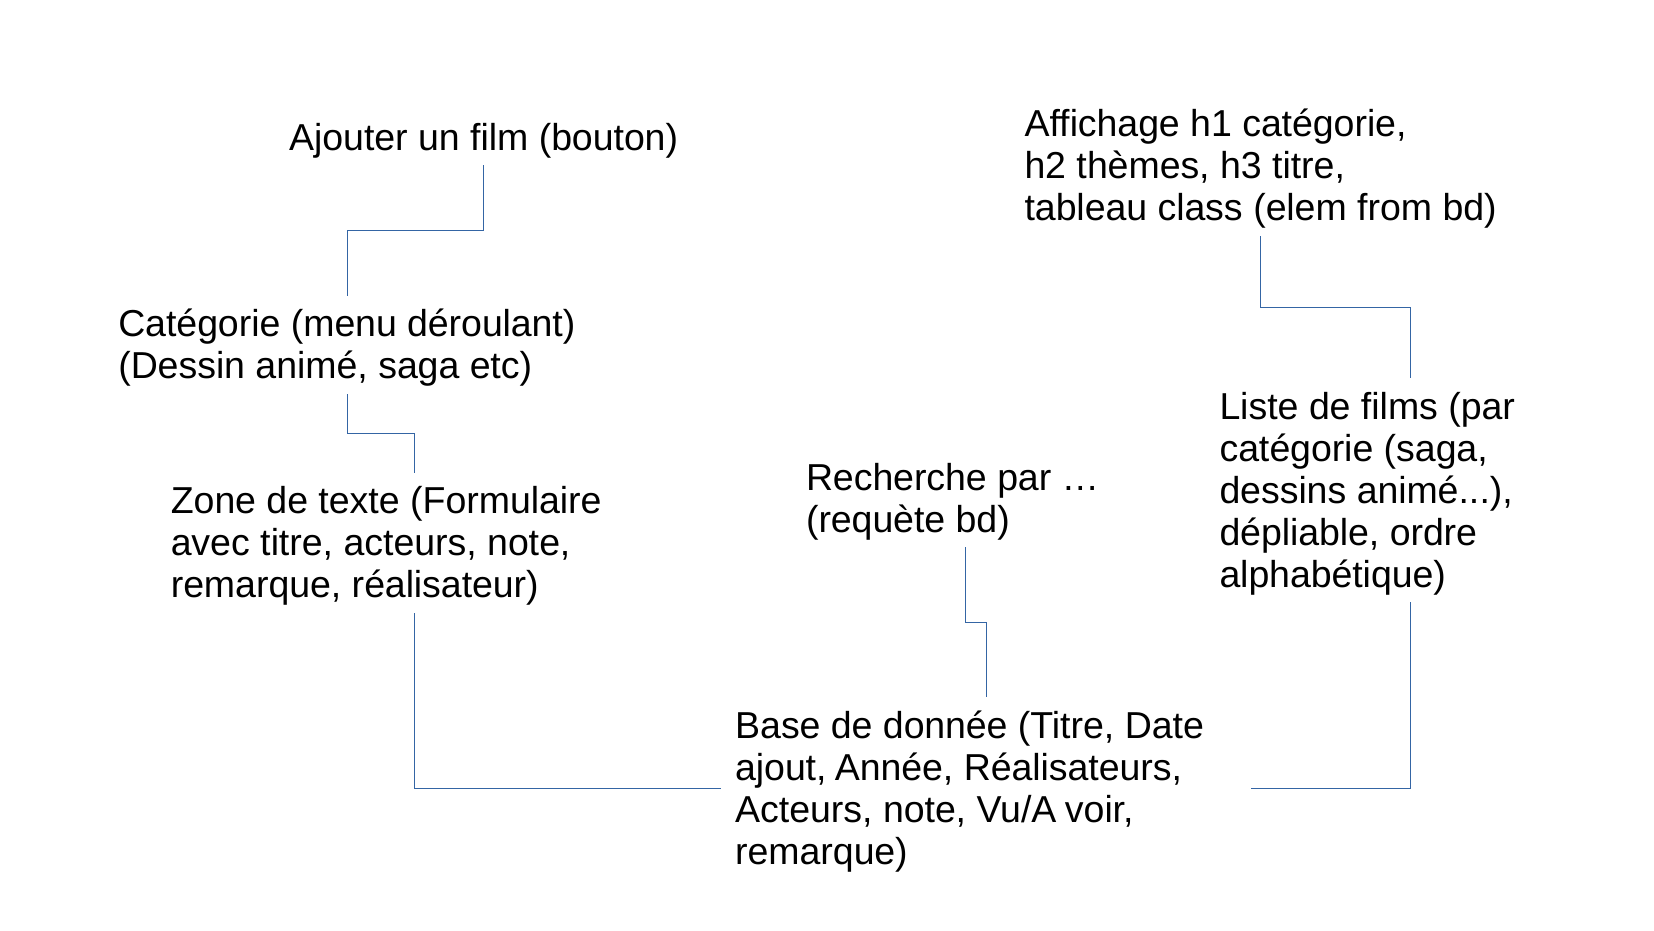

Affichage h1 catégorie,
h2 thèmes, h3 titre,
tableau class (elem from bd)
Ajouter un film (bouton)
Catégorie (menu déroulant)
(Dessin animé, saga etc)
Liste de films (par catégorie (saga, dessins animé...), dépliable, ordre alphabétique)
Recherche par … (requète bd)
Zone de texte (Formulaire avec titre, acteurs, note, remarque, réalisateur)
Base de donnée (Titre, Date ajout, Année, Réalisateurs, Acteurs, note, Vu/A voir, remarque)